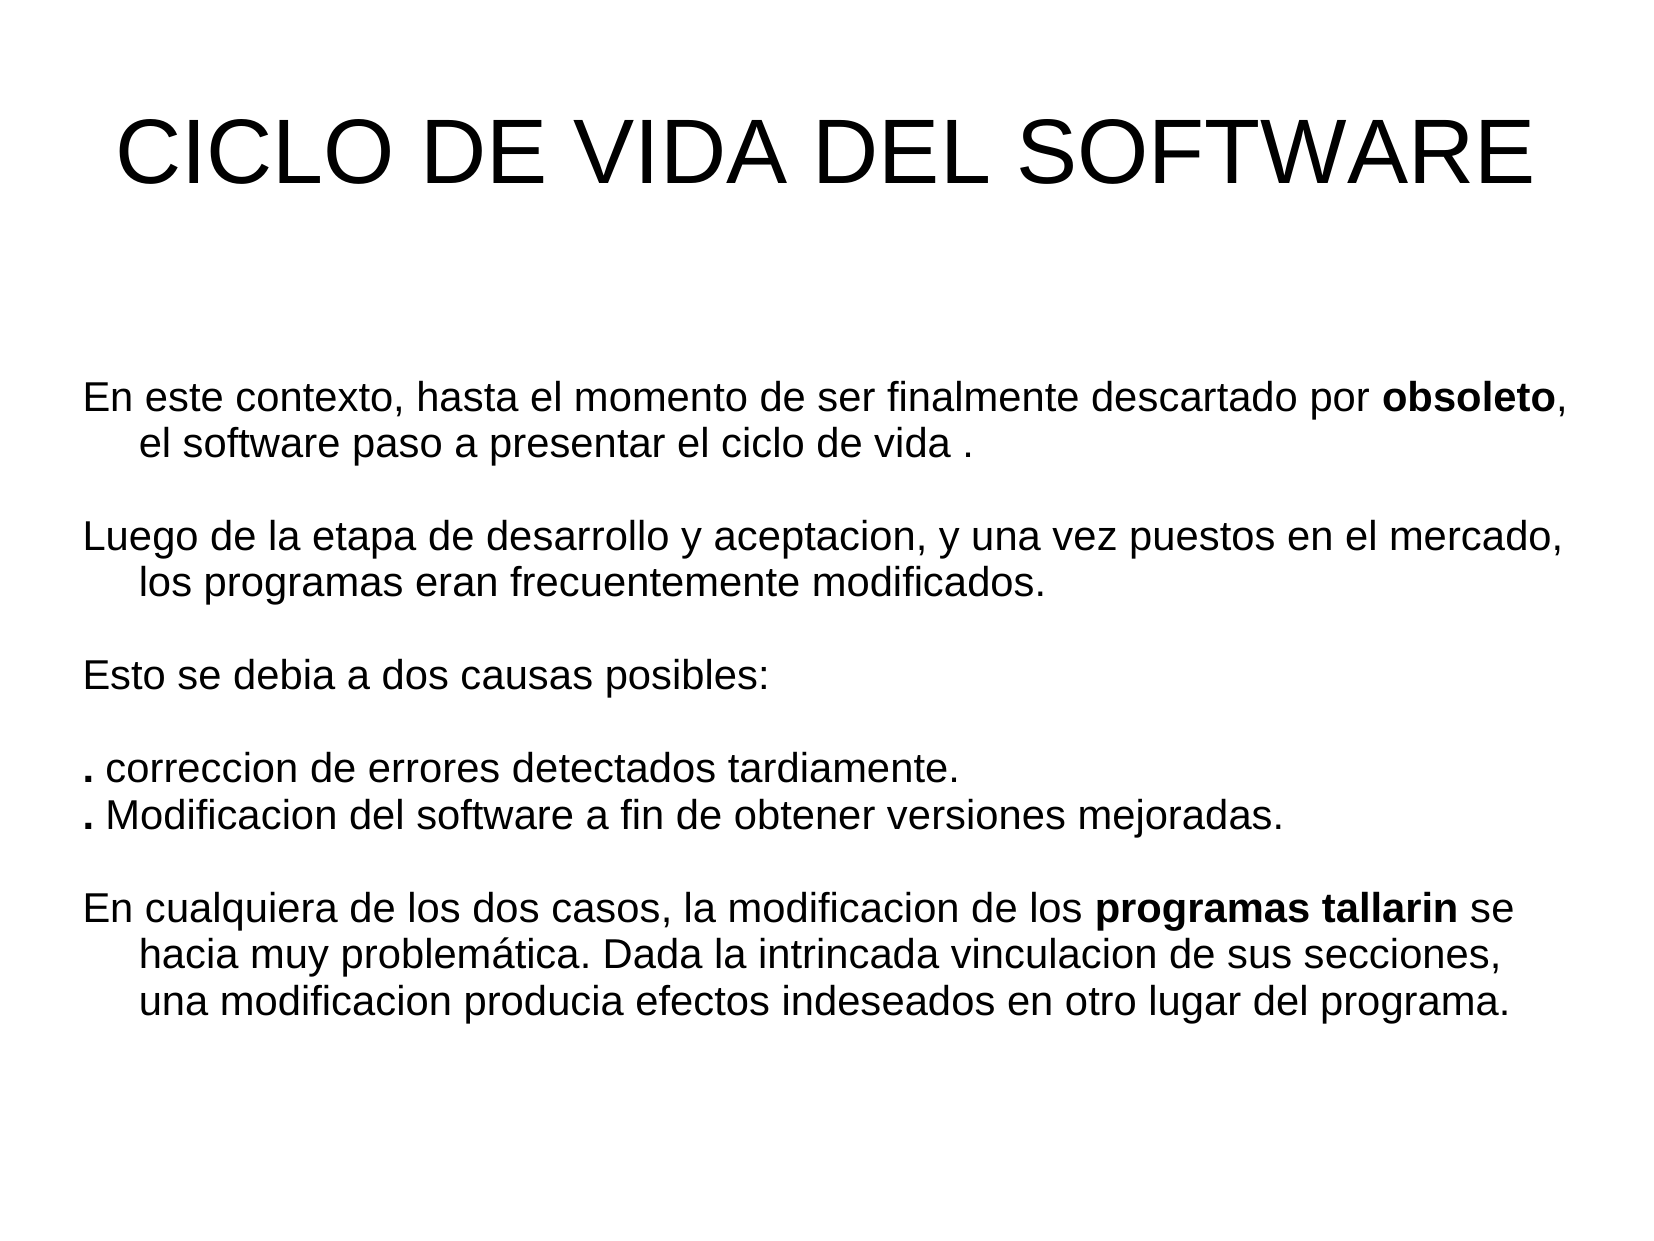

# CICLO DE VIDA DEL SOFTWARE
En este contexto, hasta el momento de ser finalmente descartado por obsoleto, el software paso a presentar el ciclo de vida .
Luego de la etapa de desarrollo y aceptacion, y una vez puestos en el mercado, los programas eran frecuentemente modificados.
Esto se debia a dos causas posibles:
. correccion de errores detectados tardiamente.
. Modificacion del software a fin de obtener versiones mejoradas.
En cualquiera de los dos casos, la modificacion de los programas tallarin se hacia muy problemática. Dada la intrincada vinculacion de sus secciones, una modificacion producia efectos indeseados en otro lugar del programa.